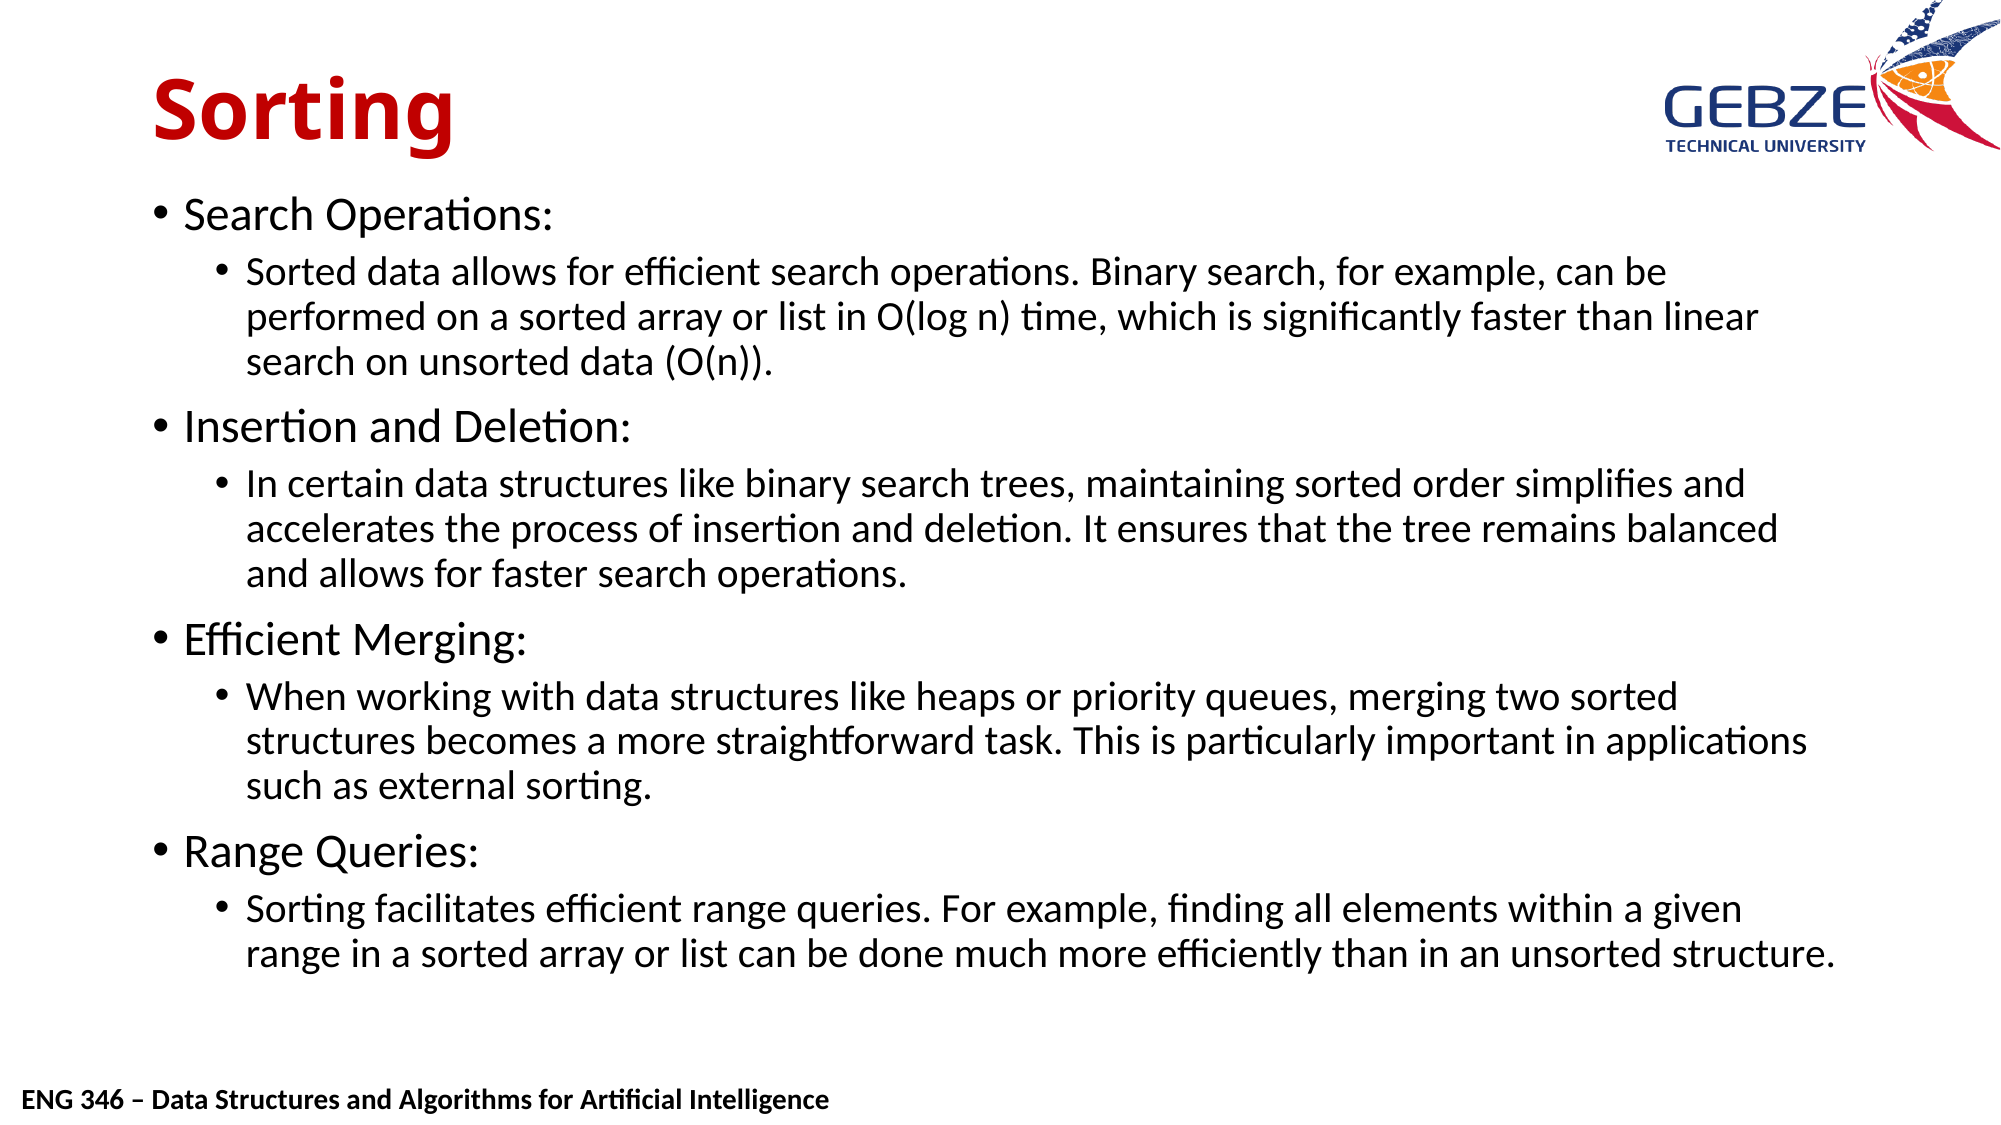

# Sorting
Search Operations:
Sorted data allows for efficient search operations. Binary search, for example, can be performed on a sorted array or list in O(log n) time, which is significantly faster than linear search on unsorted data (O(n)).
Insertion and Deletion:
In certain data structures like binary search trees, maintaining sorted order simplifies and accelerates the process of insertion and deletion. It ensures that the tree remains balanced and allows for faster search operations.
Efficient Merging:
When working with data structures like heaps or priority queues, merging two sorted structures becomes a more straightforward task. This is particularly important in applications such as external sorting.
Range Queries:
Sorting facilitates efficient range queries. For example, finding all elements within a given range in a sorted array or list can be done much more efficiently than in an unsorted structure.